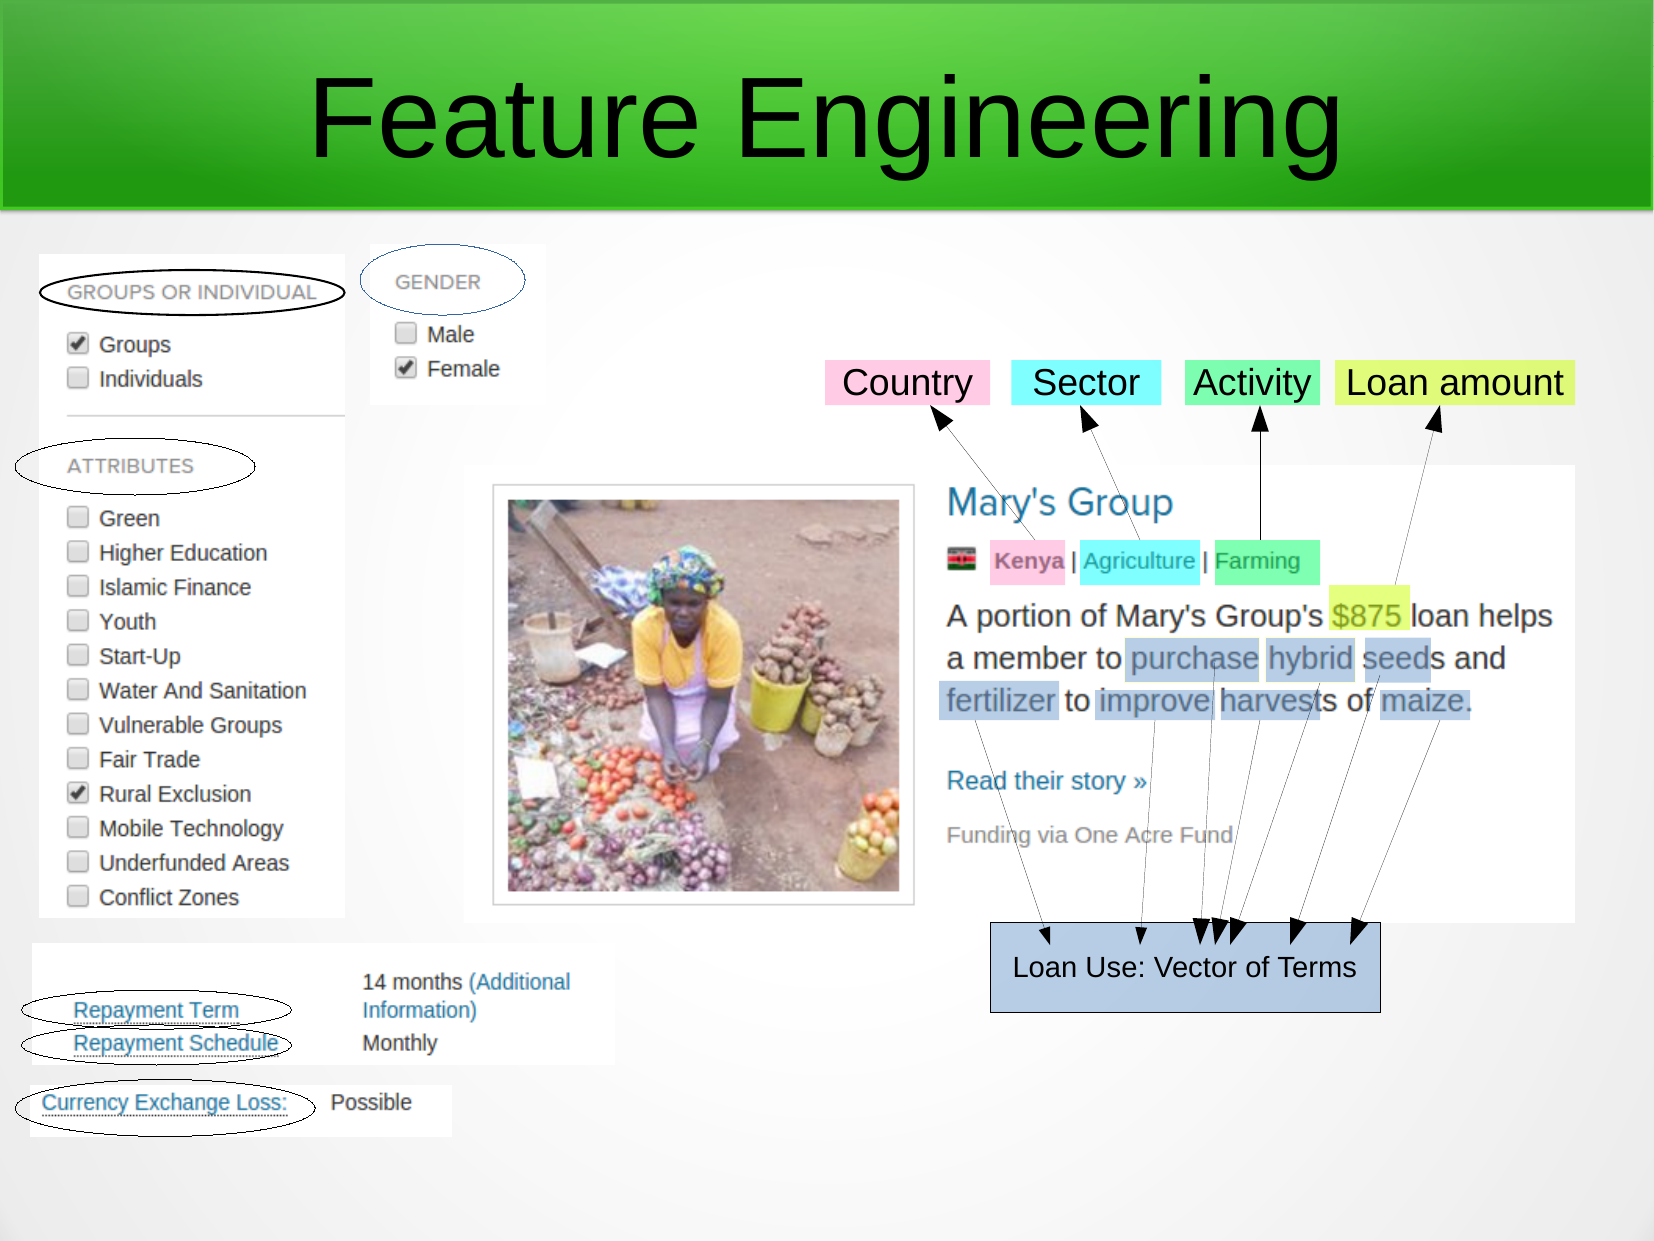

# Feature Engineering
Country
Sector
Activity
Loan amount
Loan Use: Vector of Terms